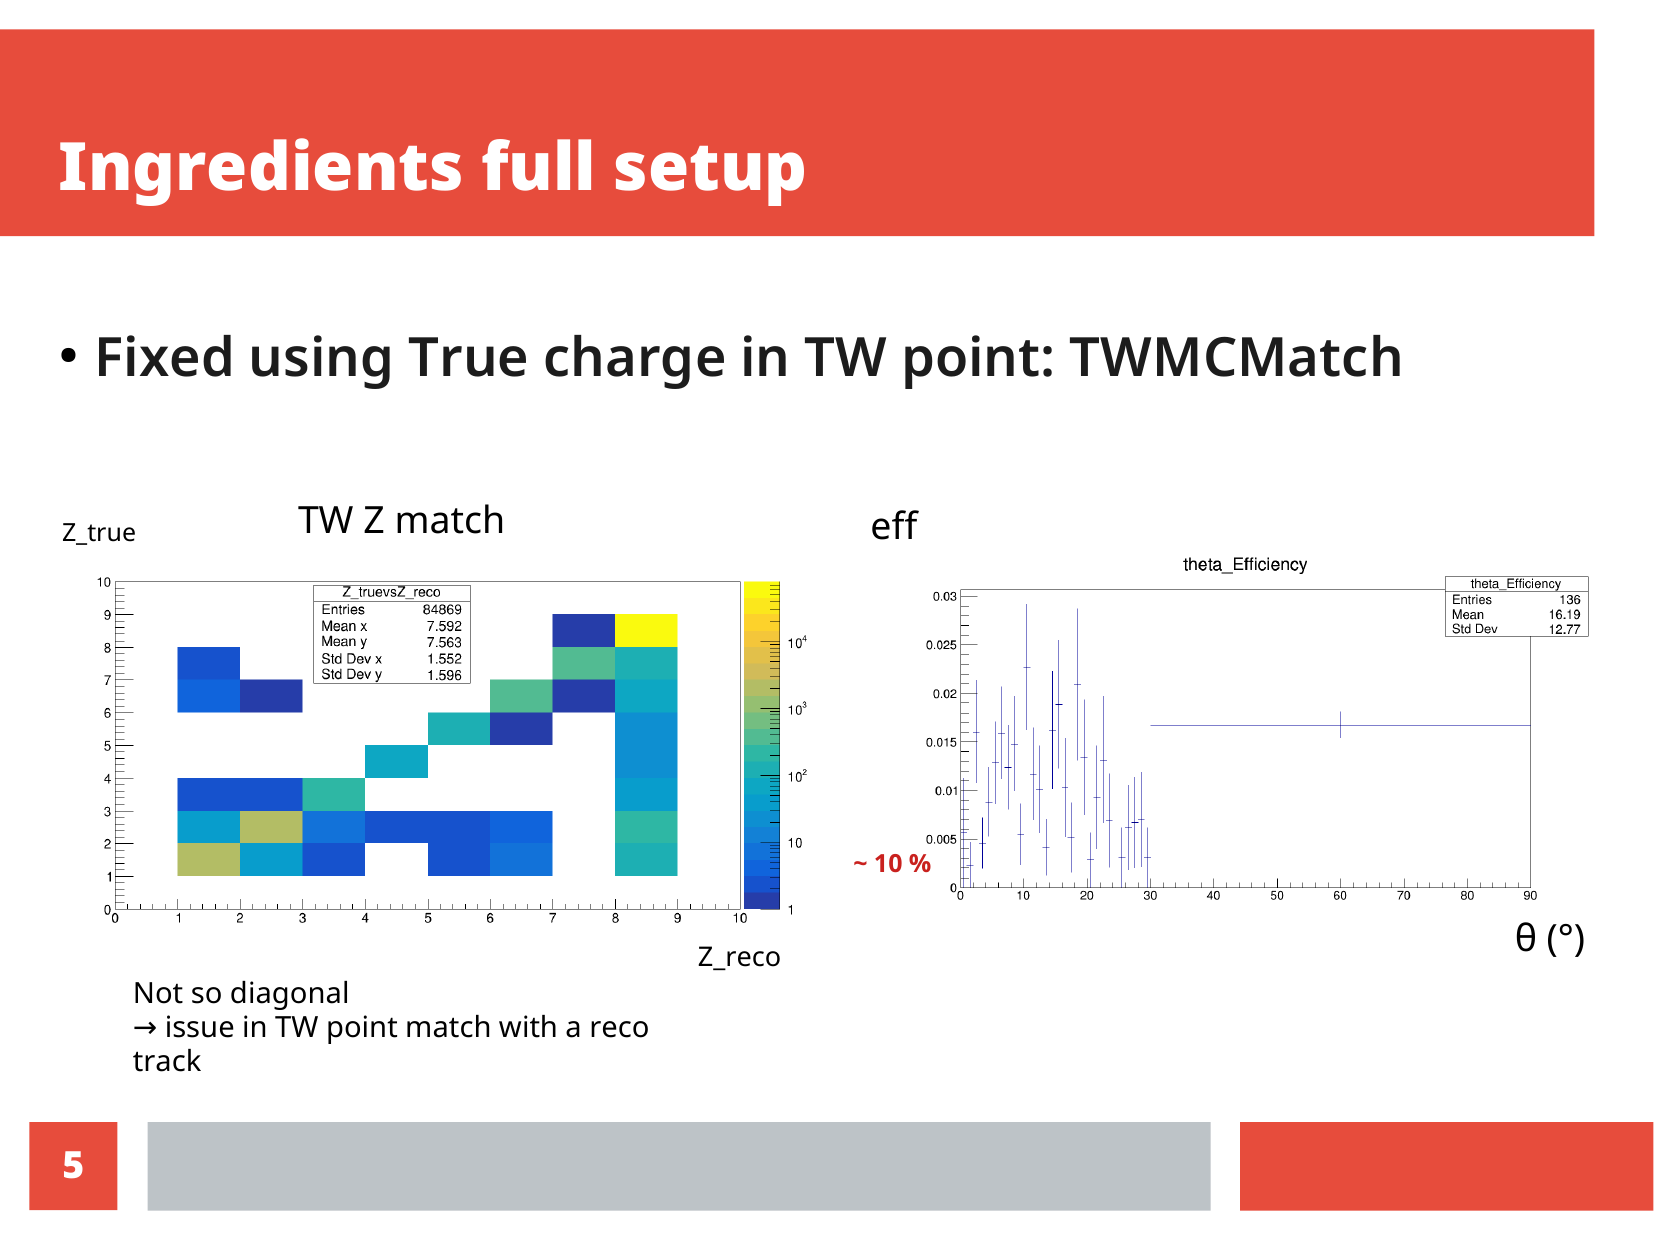

# Ingredients full setup
Fixed using True charge in TW point: TWMCMatch
TW Z match
eff
Z_true
~ 10 %
θ (°)
Z_reco
Not so diagonal
→ issue in TW point match with a reco track
5